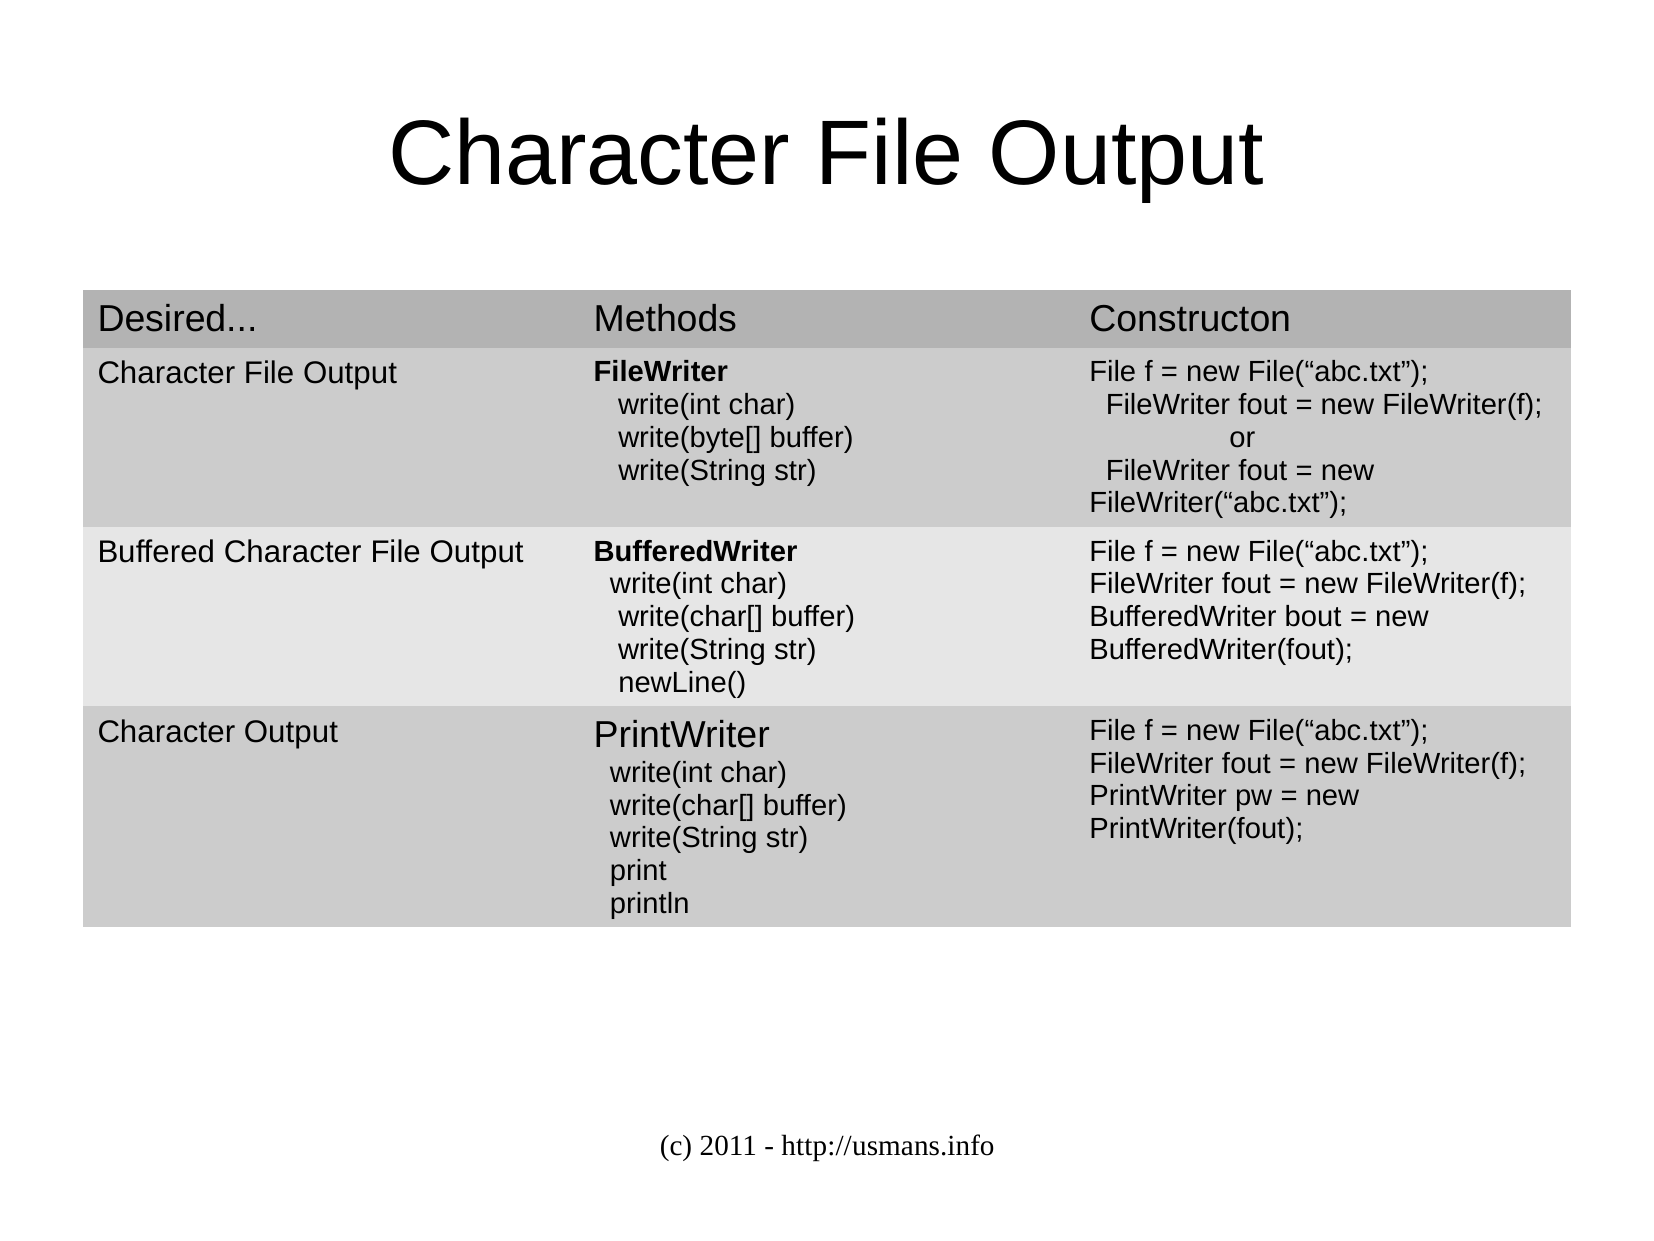

# Character File Output
| Desired... | Methods | Constructon |
| --- | --- | --- |
| Character File Output | FileWriter write(int char) write(byte[] buffer) write(String str) | File f = new File(“abc.txt”); FileWriter fout = new FileWriter(f); or FileWriter fout = new FileWriter(“abc.txt”); |
| Buffered Character File Output | BufferedWriter write(int char) write(char[] buffer) write(String str) newLine() | File f = new File(“abc.txt”); FileWriter fout = new FileWriter(f); BufferedWriter bout = new BufferedWriter(fout); |
| Character Output | PrintWriter write(int char) write(char[] buffer) write(String str) print println | File f = new File(“abc.txt”); FileWriter fout = new FileWriter(f); PrintWriter pw = new PrintWriter(fout); |
(c) 2011 - http://usmans.info